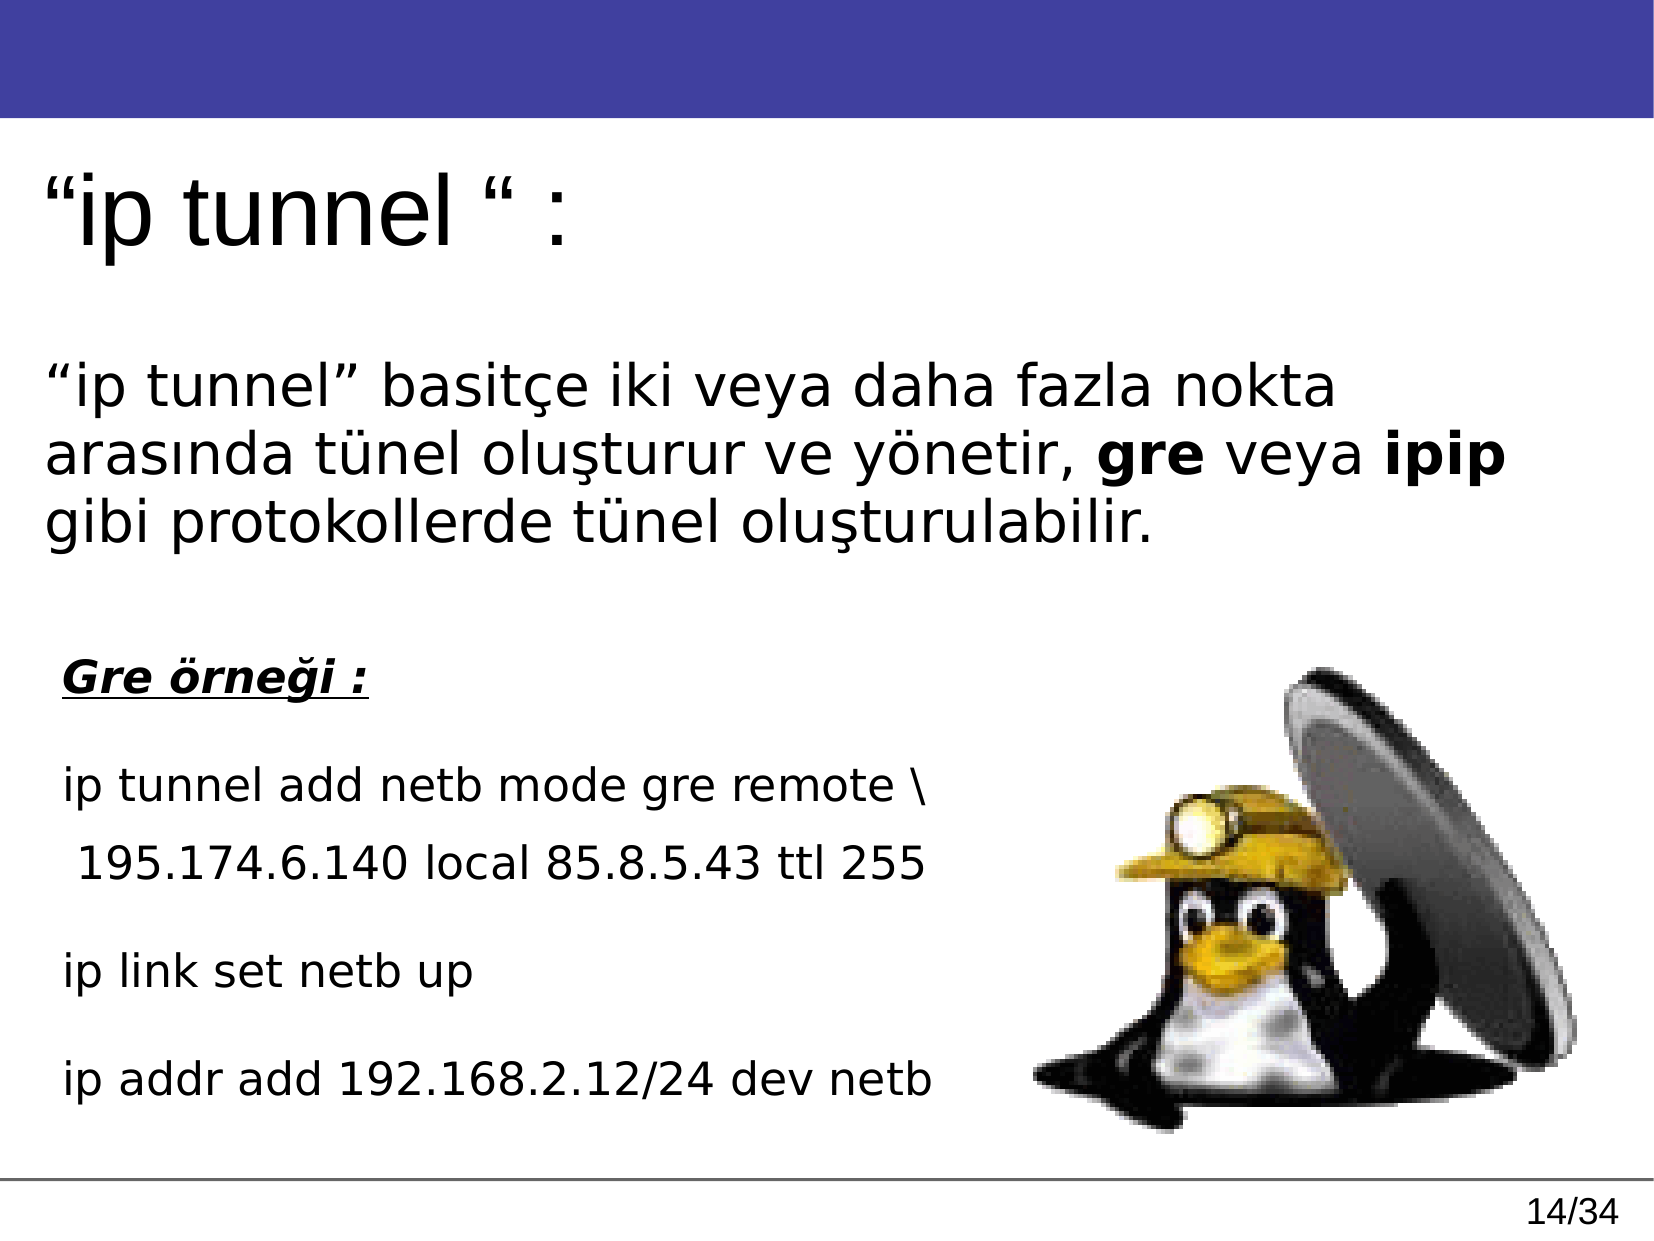

“ip tunnel “ :
“ip tunnel” basitçe iki veya daha fazla nokta arasında tünel oluşturur ve yönetir, gre veya ipip gibi protokollerde tünel oluşturulabilir.
Gre örneği :
ip tunnel add netb mode gre remote \
 195.174.6.140 local 85.8.5.43 ttl 255
ip link set netb up
ip addr add 192.168.2.12/24 dev netb